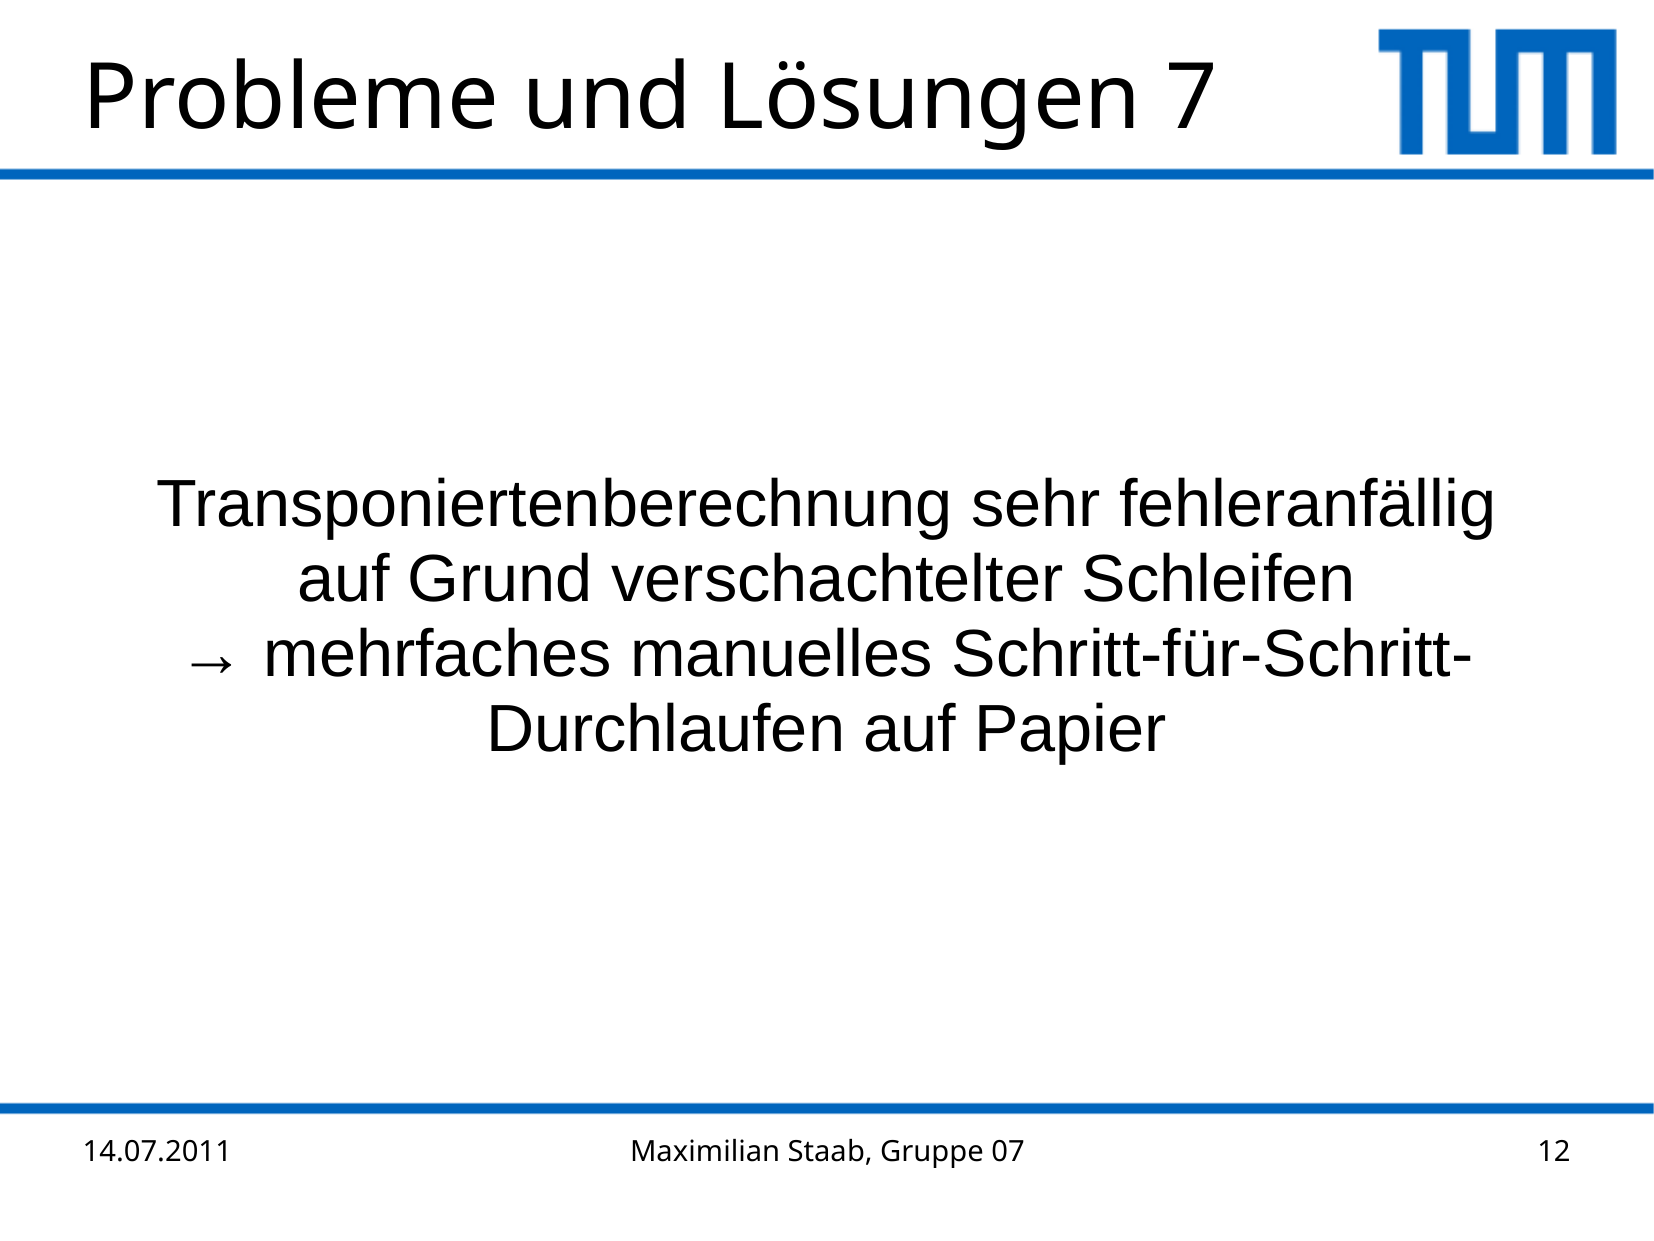

# Probleme und Lösungen 7
Transponiertenberechnung sehr fehleranfällig
auf Grund verschachtelter Schleifen
→ mehrfaches manuelles Schritt-für-Schritt-Durchlaufen auf Papier
14.07.2011
Maximilian Staab, Gruppe 07
12